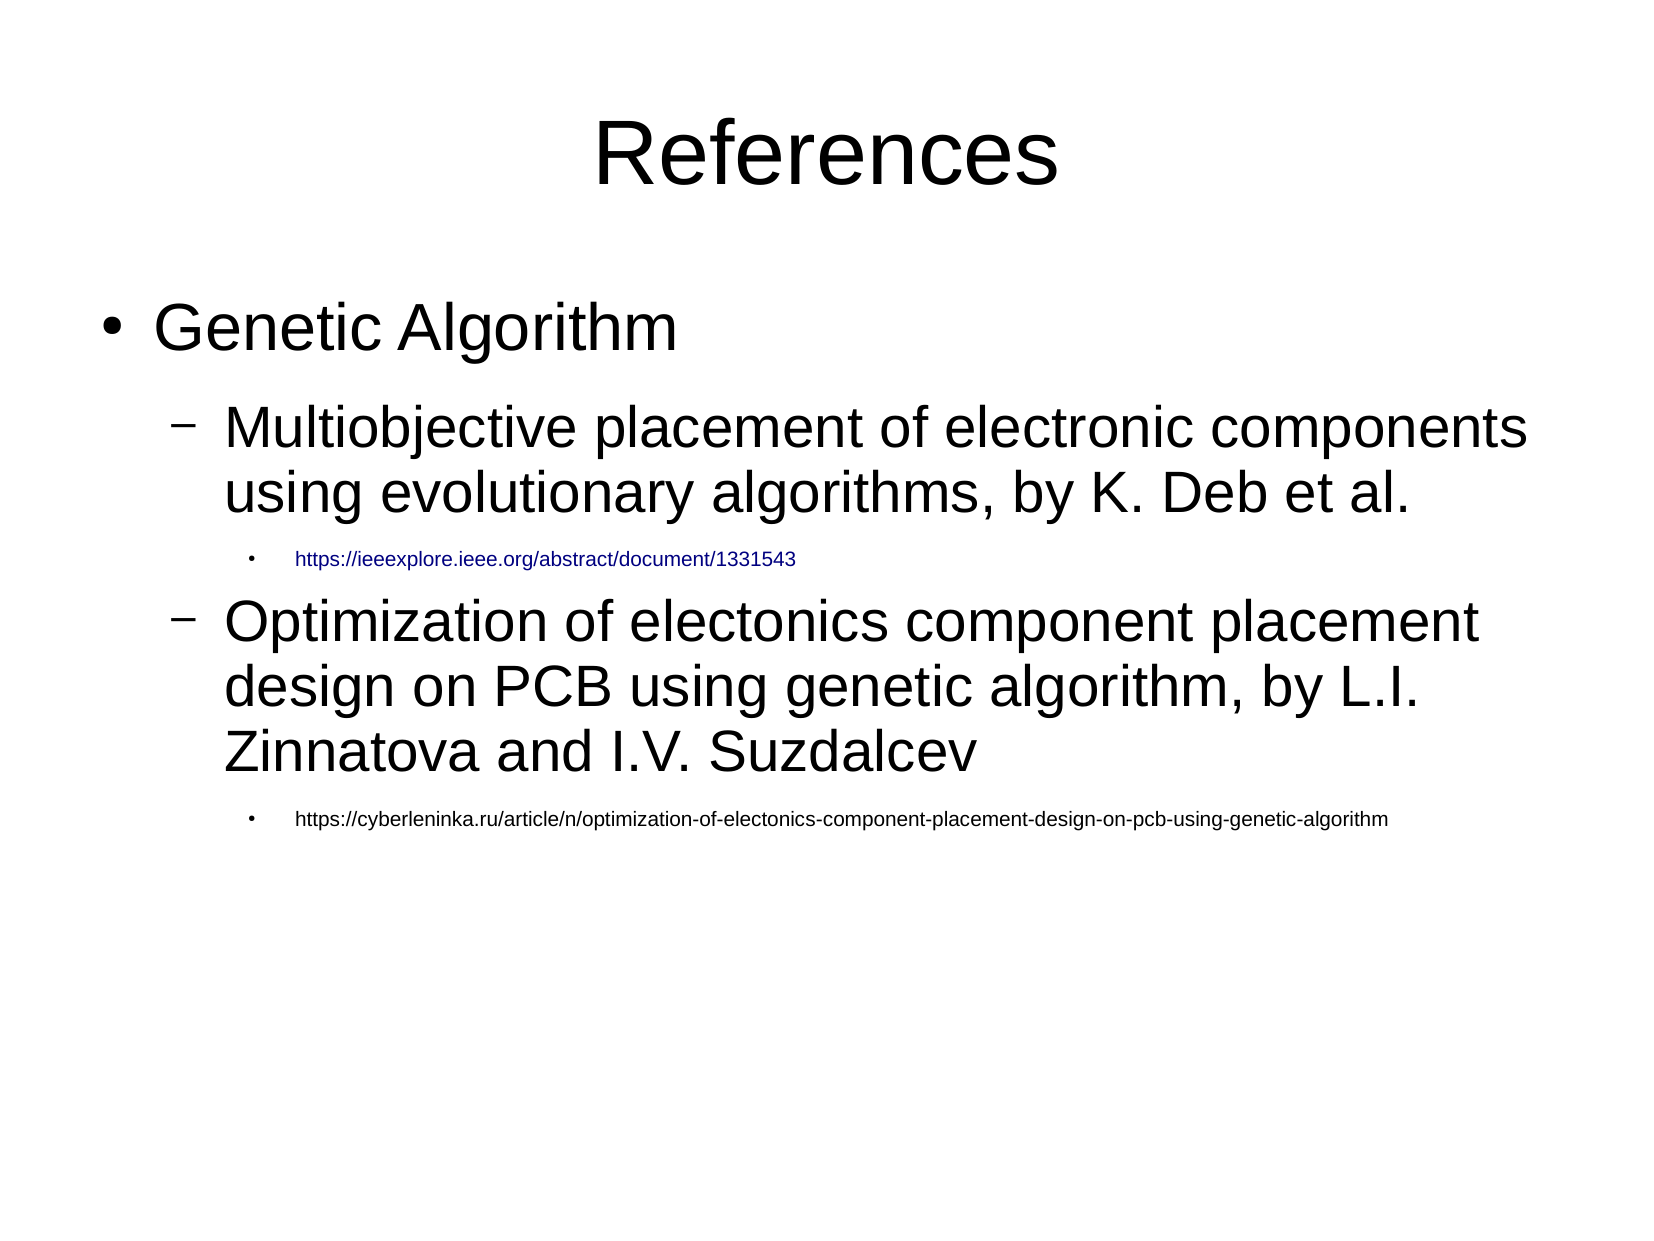

# References
Genetic Algorithm
Multiobjective placement of electronic components using evolutionary algorithms, by K. Deb et al.
https://ieeexplore.ieee.org/abstract/document/1331543
Optimization of electonics component placement design on PCB using genetic algorithm, by L.I. Zinnatova and I.V. Suzdalcev
https://cyberleninka.ru/article/n/optimization-of-electonics-component-placement-design-on-pcb-using-genetic-algorithm